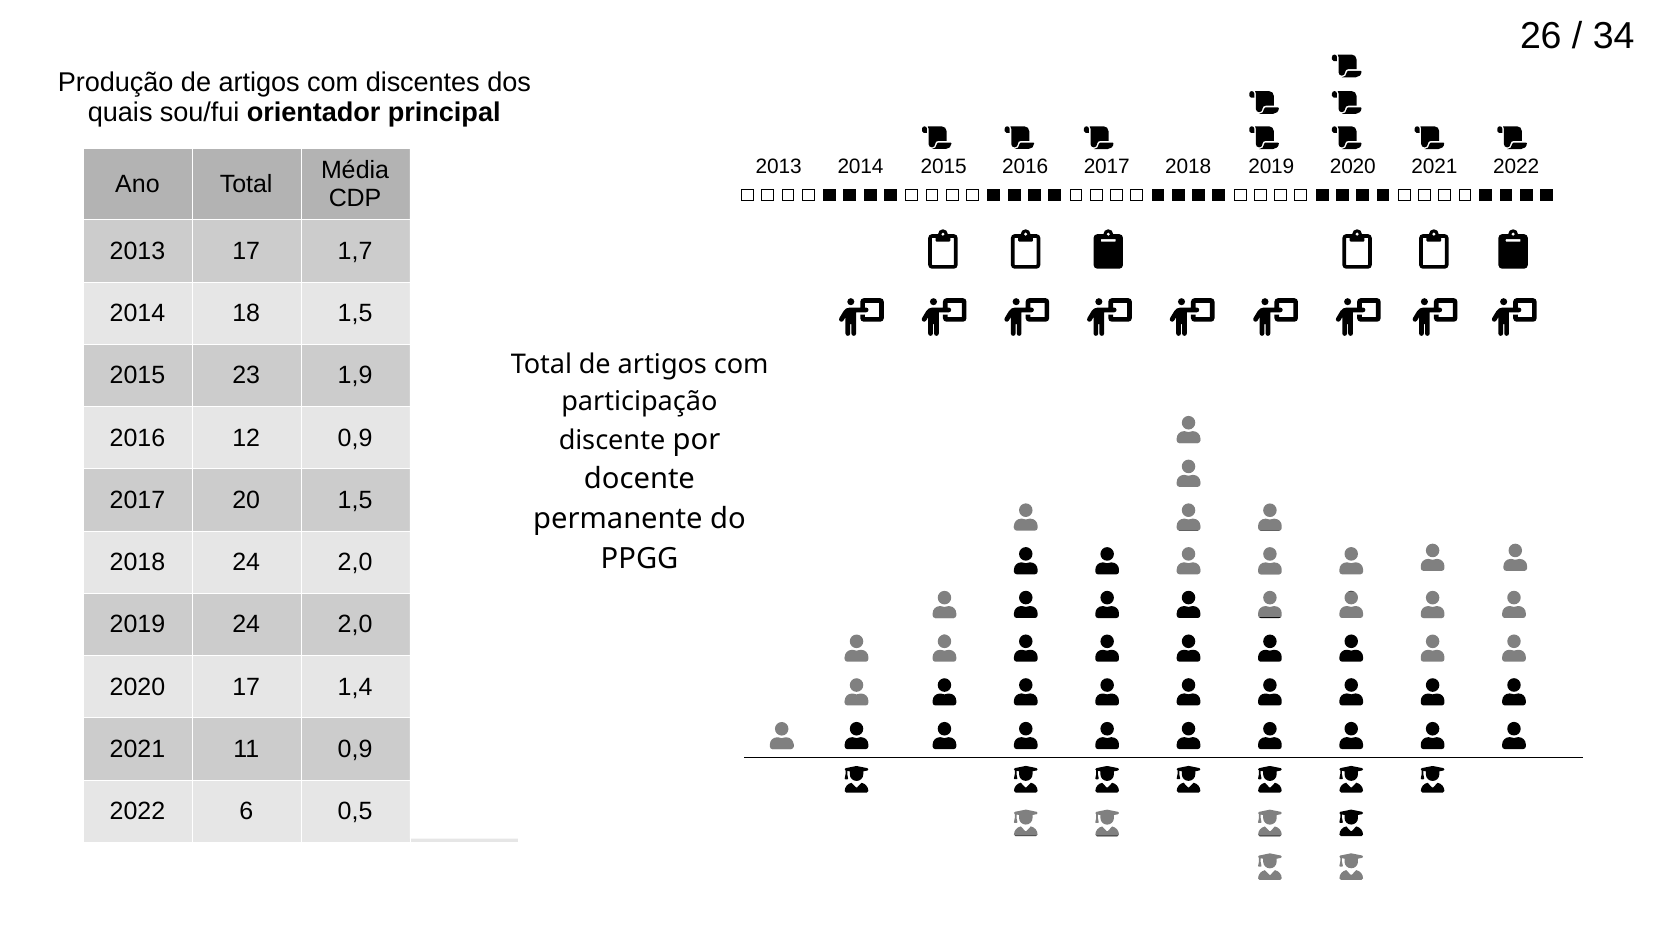

Produção de artigos com discentes dos quais sou/fui orientador principal
2013
2014
2015
2016
2017
2018
2019
2020
2021
2022
| Ano | Total | Média CDP | Eu |
| --- | --- | --- | --- |
| 2013 | 17 | 1,7 | 0 |
| 2014 | 18 | 1,5 | 0 |
| 2015 | 23 | 1,9 | 1 |
| 2016 | 12 | 0,9 | 1 |
| 2017 | 20 | 1,5 | 1 |
| 2018 | 24 | 2,0 | 0 |
| 2019 | 24 | 2,0 | 2 |
| 2020 | 17 | 1,4 | 3 |
| 2021 | 11 | 0,9 | 1 |
| 2022 | 6 | 0,5 | 1 |
Total de artigos com participação discente por docente permanente do PPGG